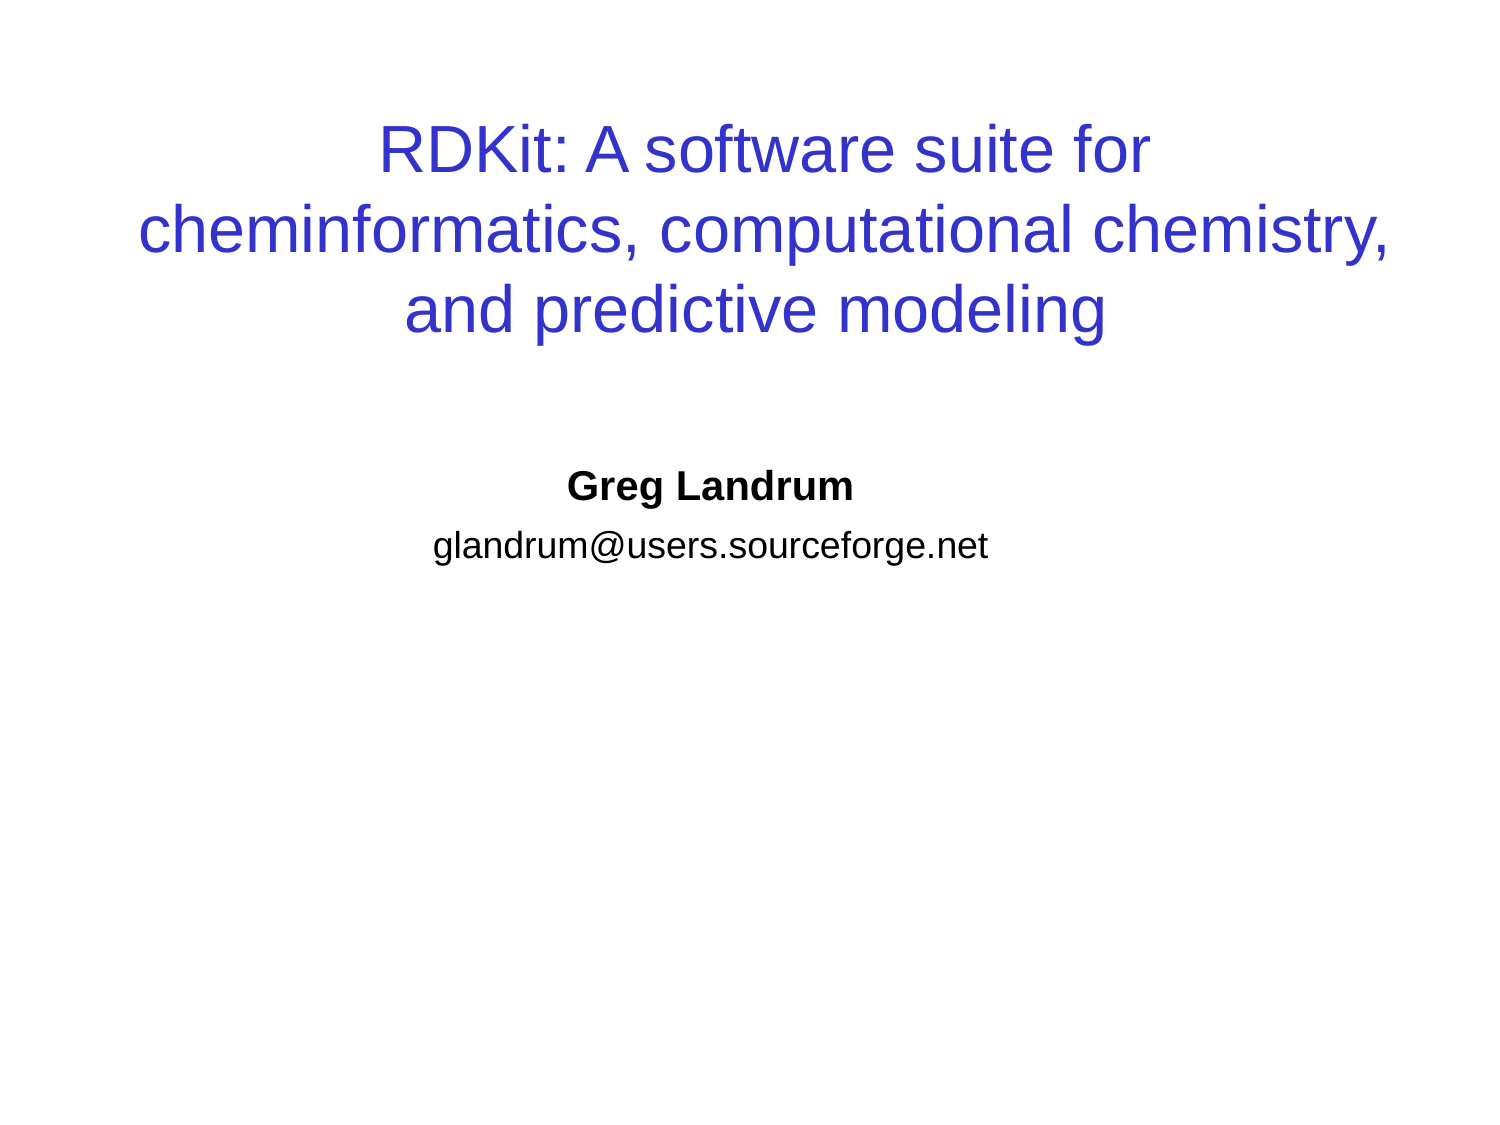

# RDKit: A software suite for cheminformatics, computational chemistry, and predictive modeling
Greg Landrum
glandrum@users.sourceforge.net